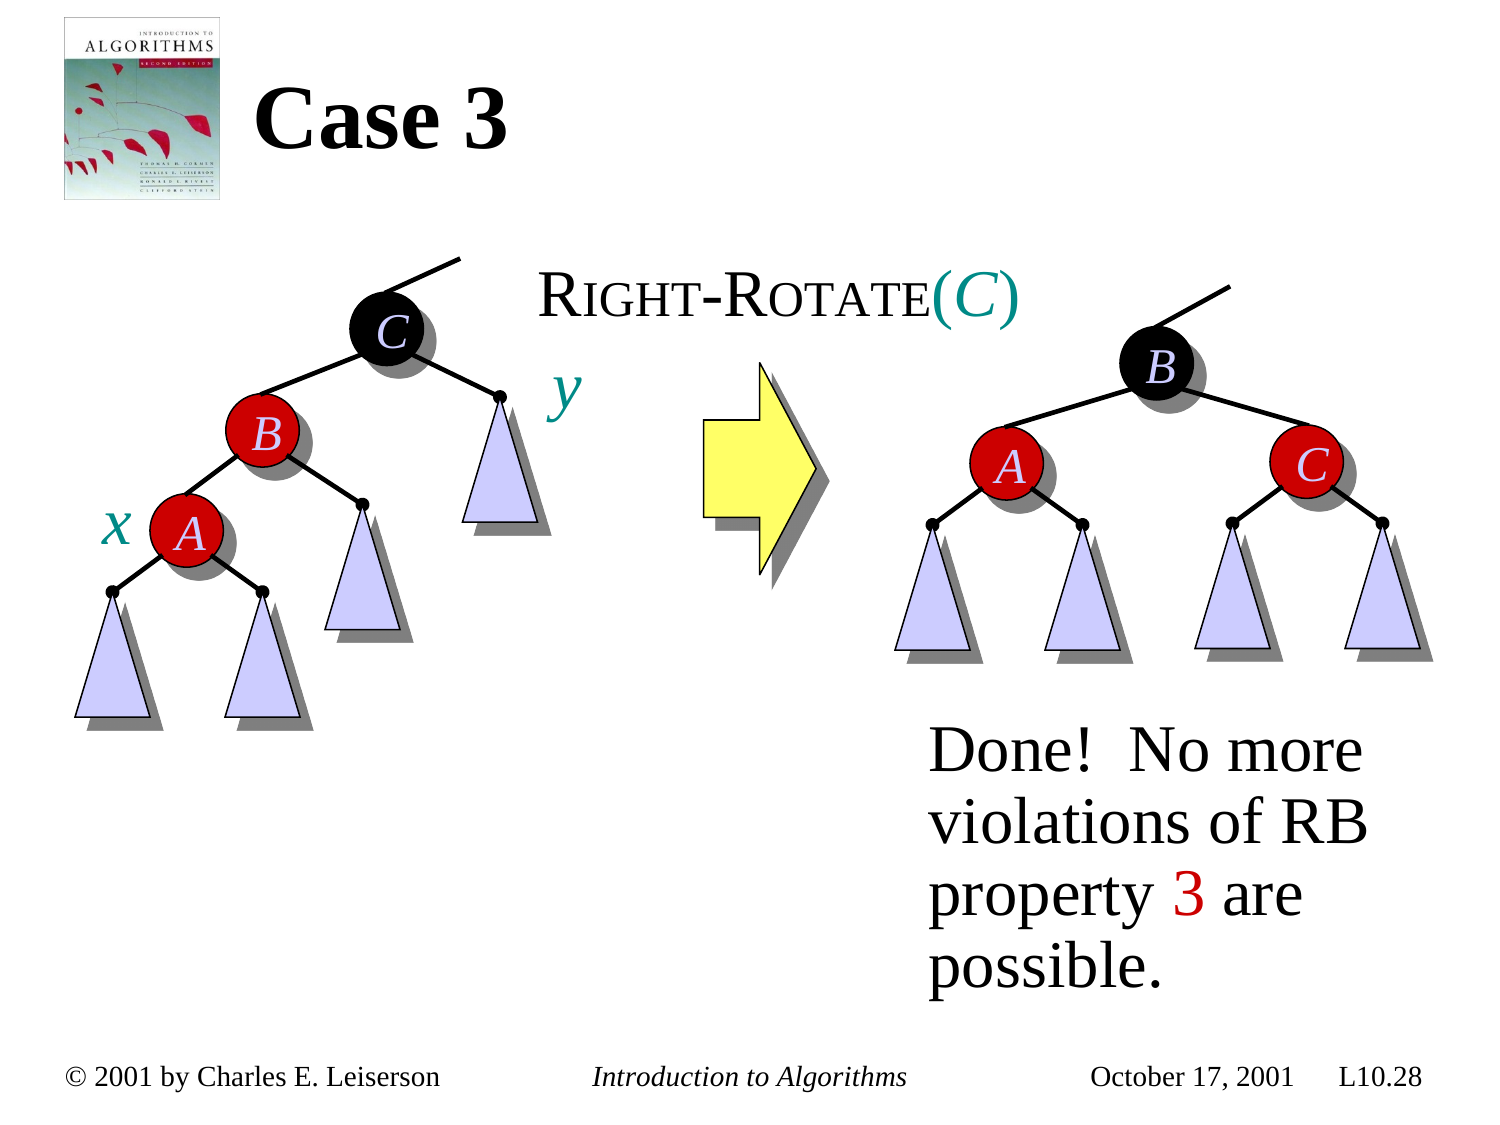

# Case 3
RIGHT-ROTATE(C)
C
y
B
x
A
B
C
A
Done! No more violations of RB property 3 are possible.
Introduction to Algorithms
October 17, 2001 L10.